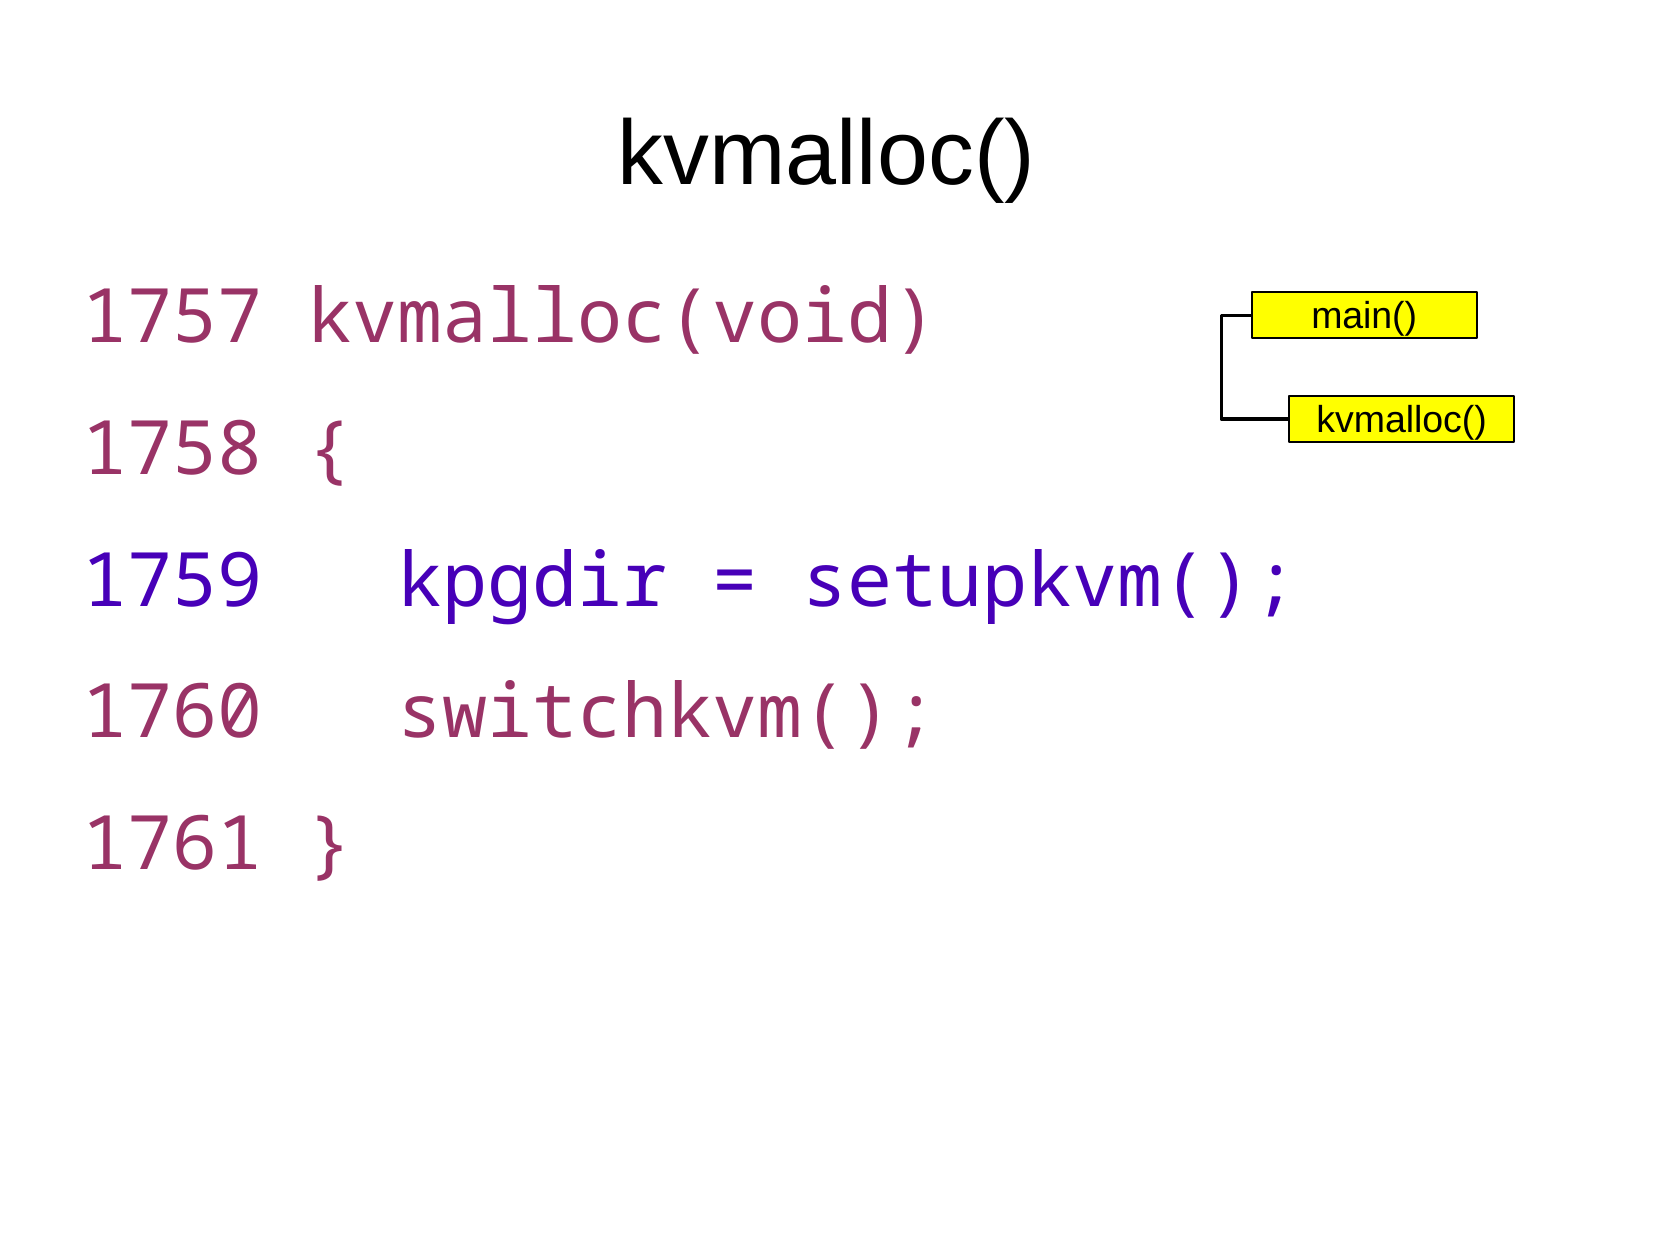

kvmalloc()
# 1757 kvmalloc(void)
1758 {
1759 kpgdir = setupkvm();
1760 switchkvm();
1761 }
main()
kvmalloc()